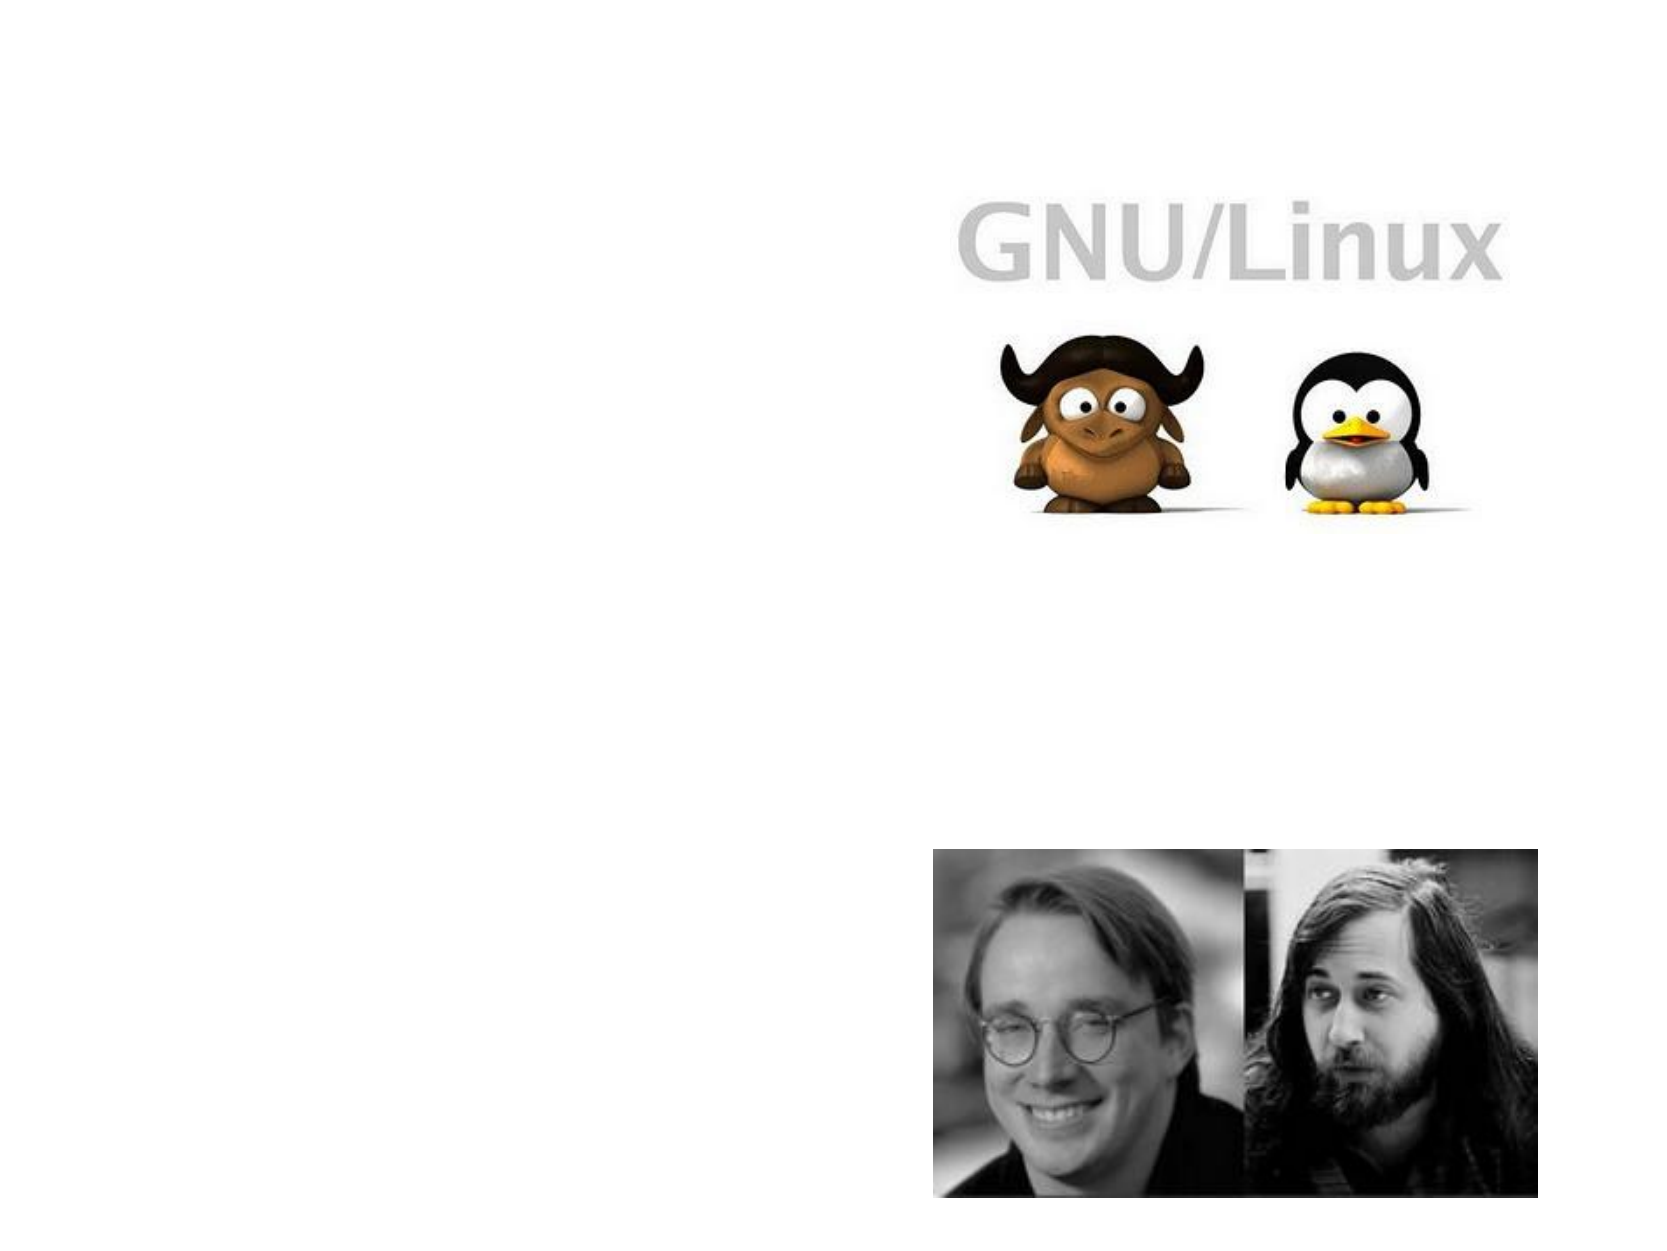

# Linux e GNU/Linux
if(linux == kernel)
  printf("You got a snack!");
Kernel
Interface com o hardware
Projeto iniciado em 1991 por Linus Torvalds que era um tremendo mão de vaca
Sozinho o kernel não tem muita utilidade
GNU/Linux
Kernel + gcc + bash + K^4